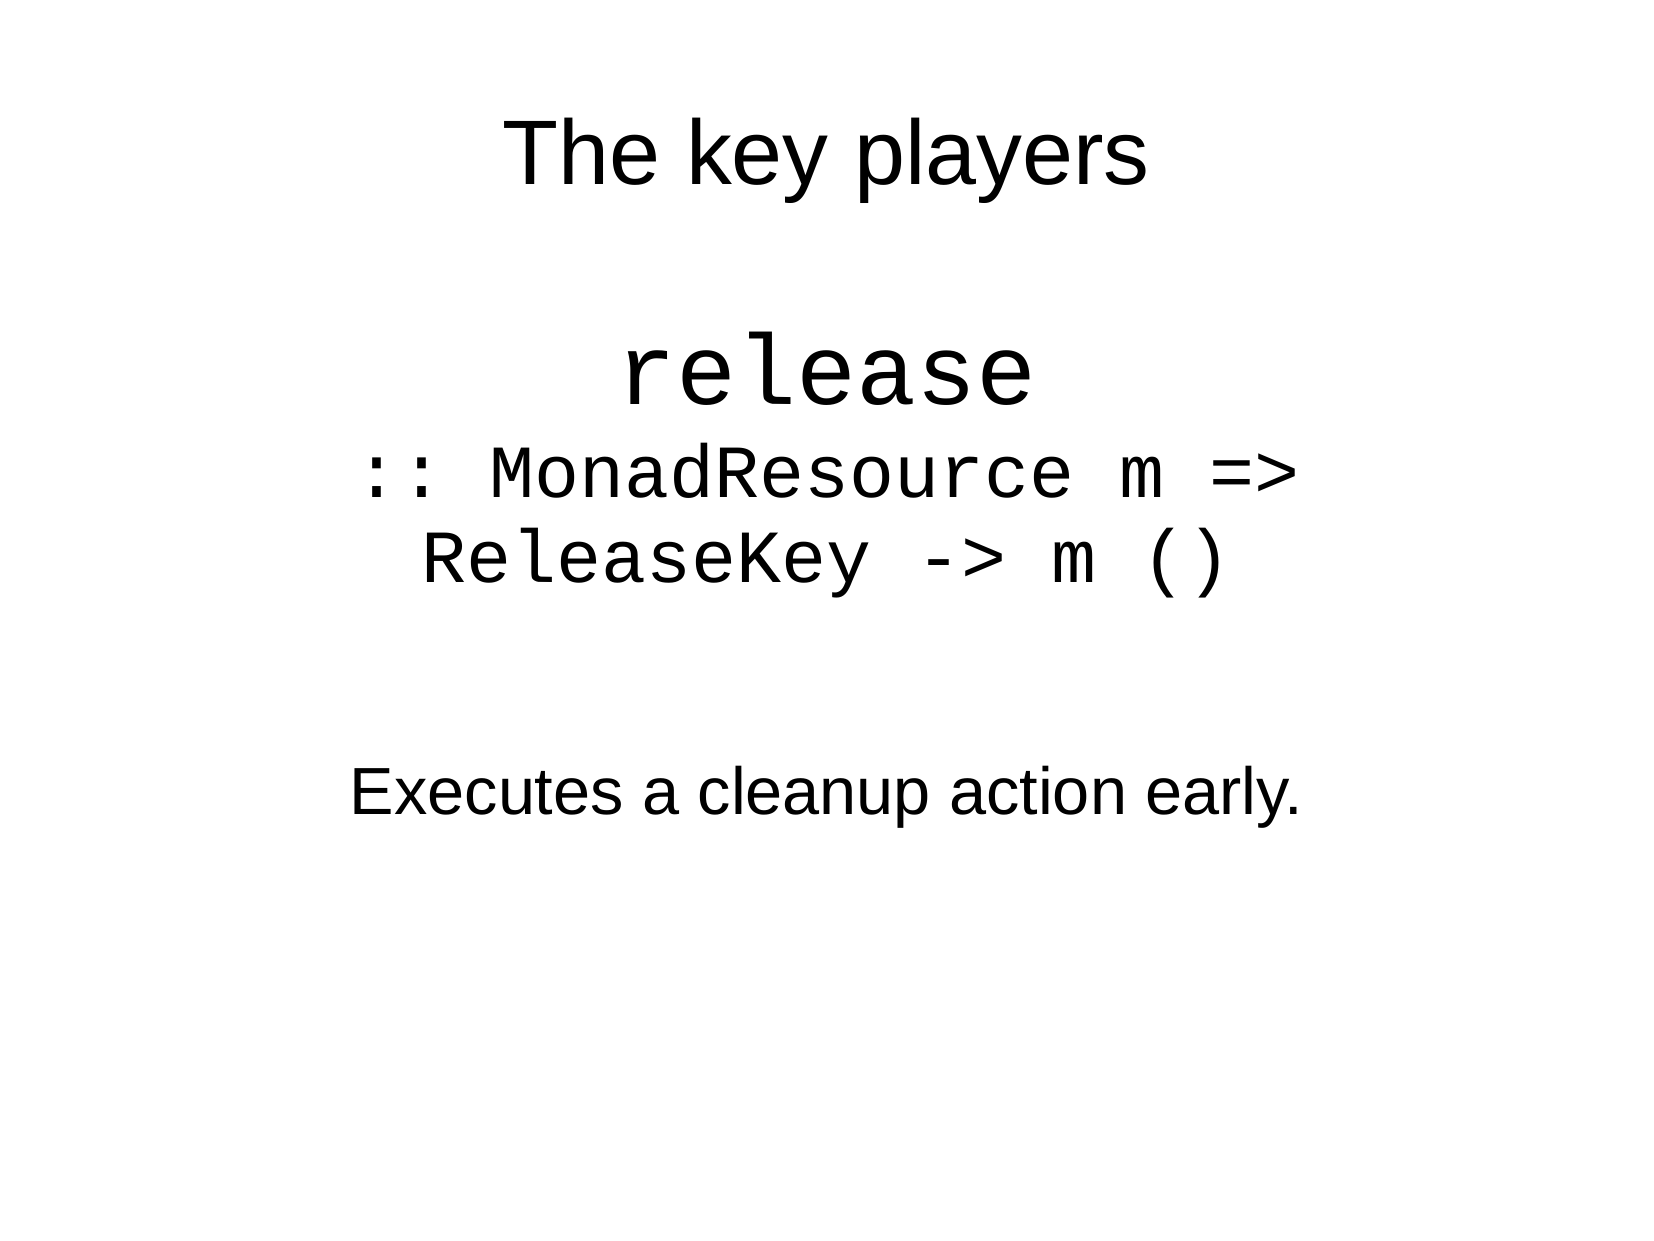

# The key players
release
:: MonadResource m =>
ReleaseKey -> m ()
Executes a cleanup action early.